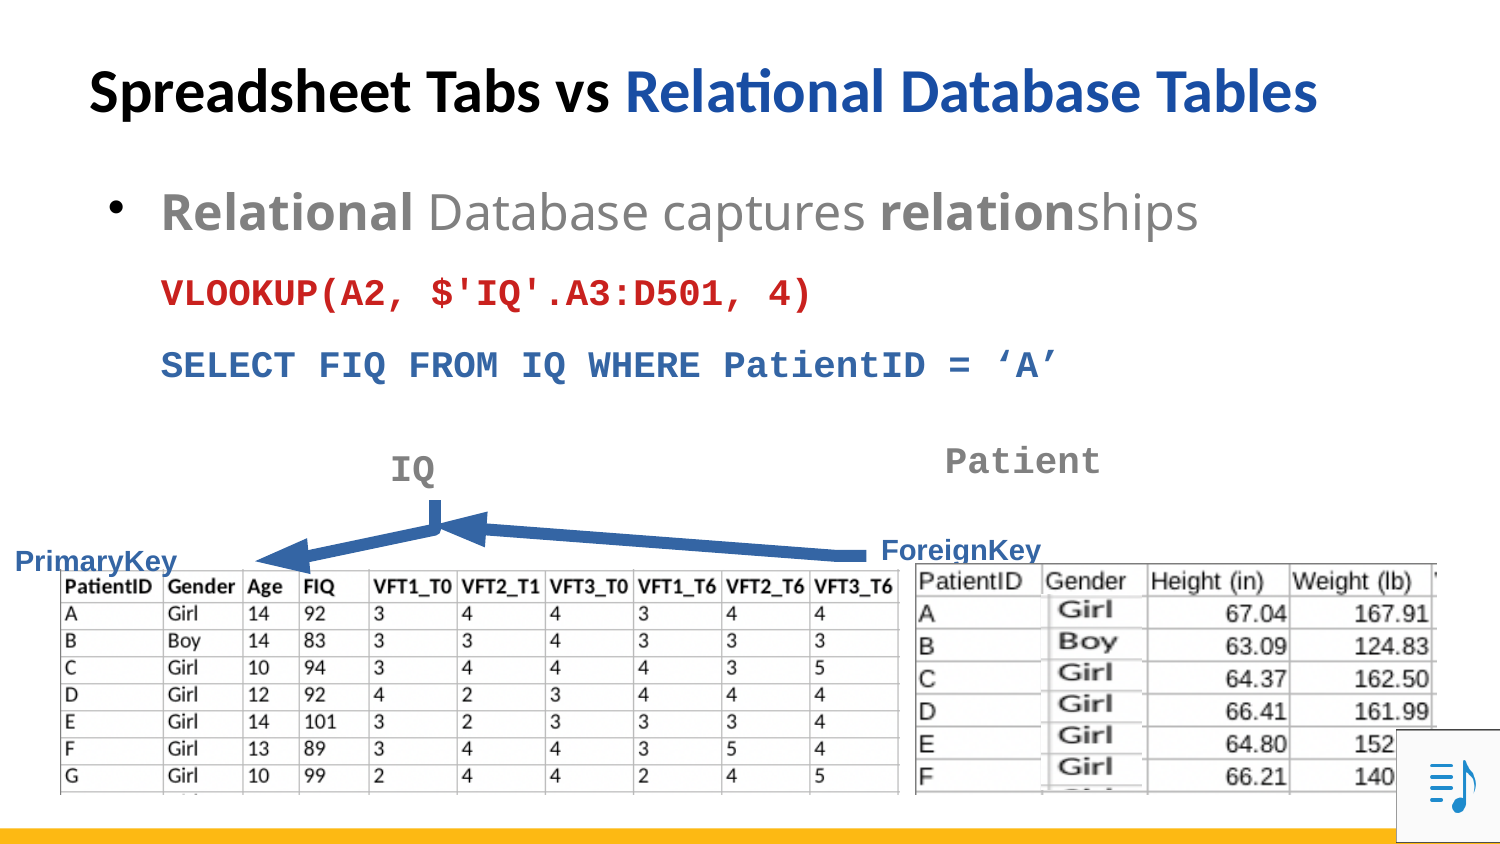

Spreadsheet Tabs vs Relational Database Tables
Relational Database captures relationships
VLOOKUP(A2, $'IQ'.A3:D501, 4)
SELECT FIQ FROM IQ WHERE PatientID = ‘A’
Patient
IQ
ForeignKey
PrimaryKey